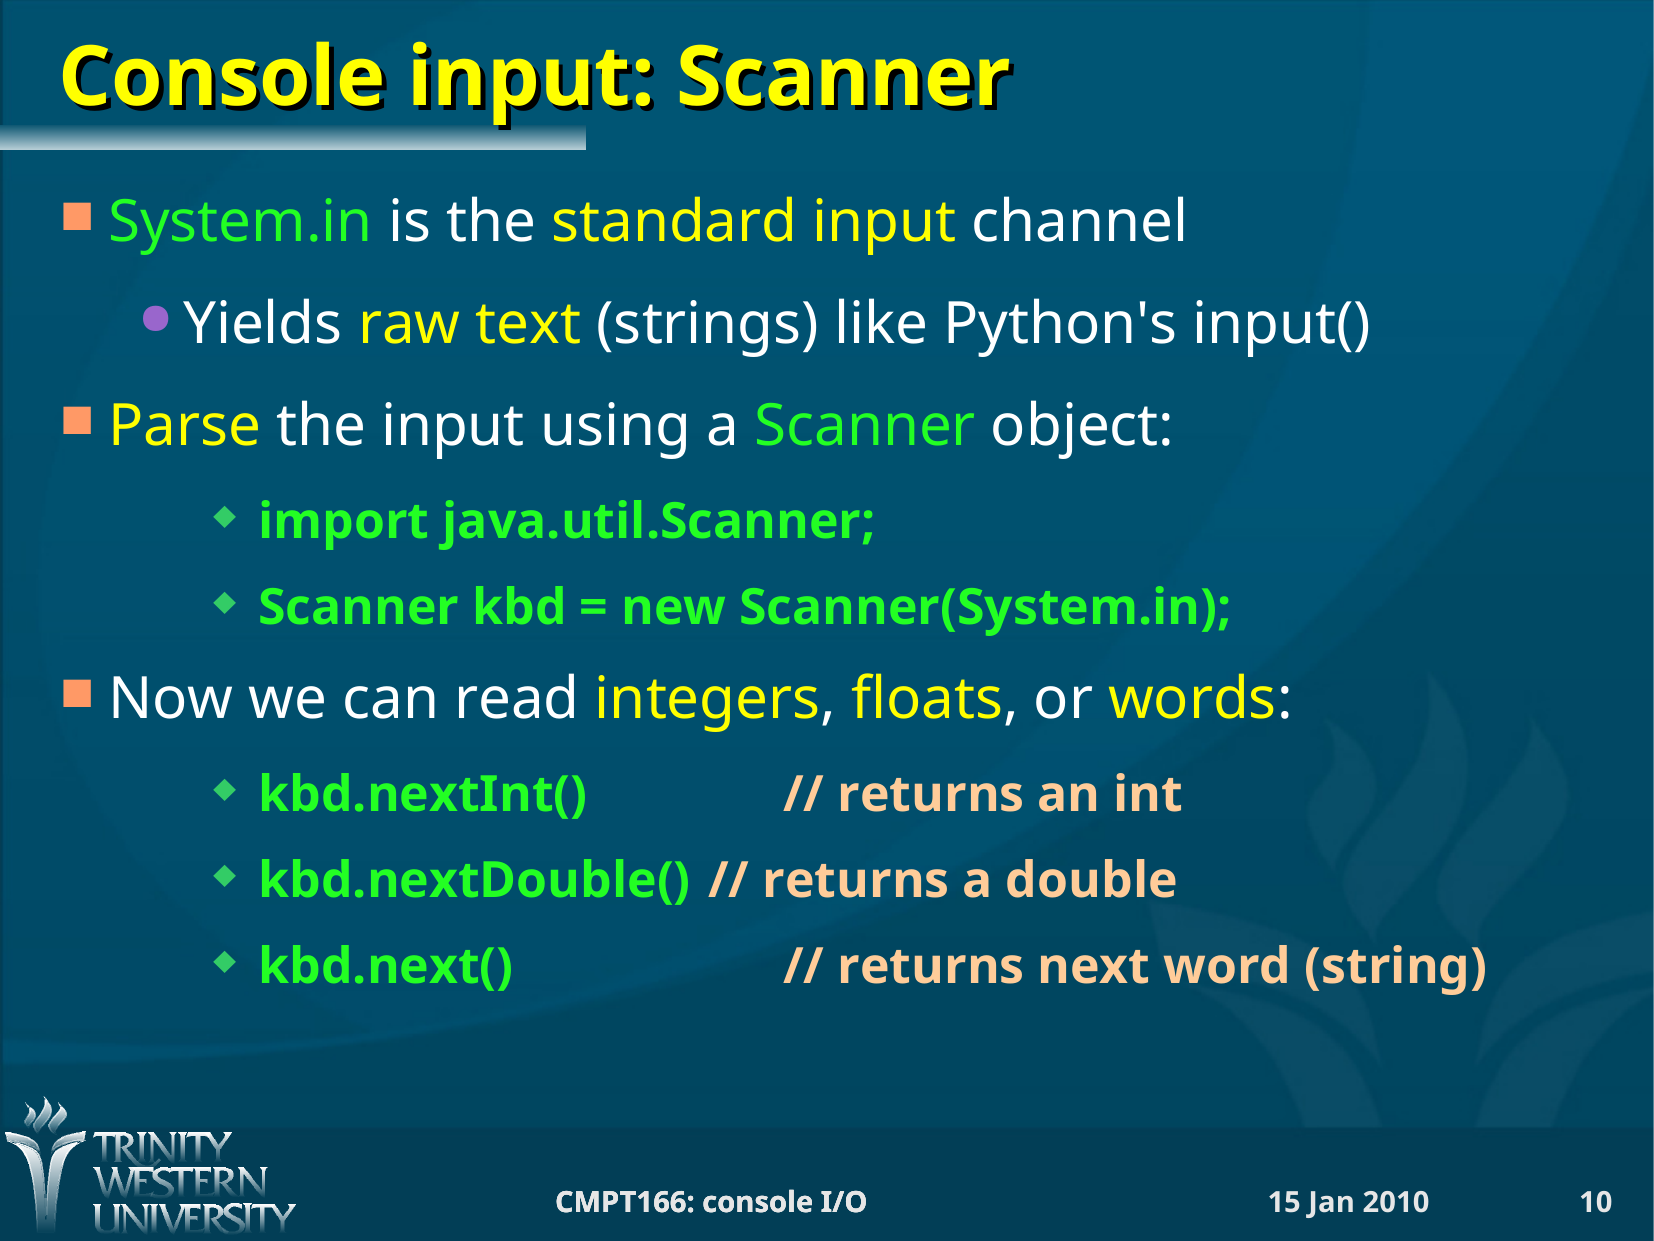

# Console input: Scanner
System.in is the standard input channel
Yields raw text (strings) like Python's input()
Parse the input using a Scanner object:
import java.util.Scanner;
Scanner kbd = new Scanner(System.in);
Now we can read integers, floats, or words:
kbd.nextInt()			// returns an int
kbd.nextDouble()	// returns a double
kbd.next()				// returns next word (string)
CMPT166: console I/O
15 Jan 2010
10